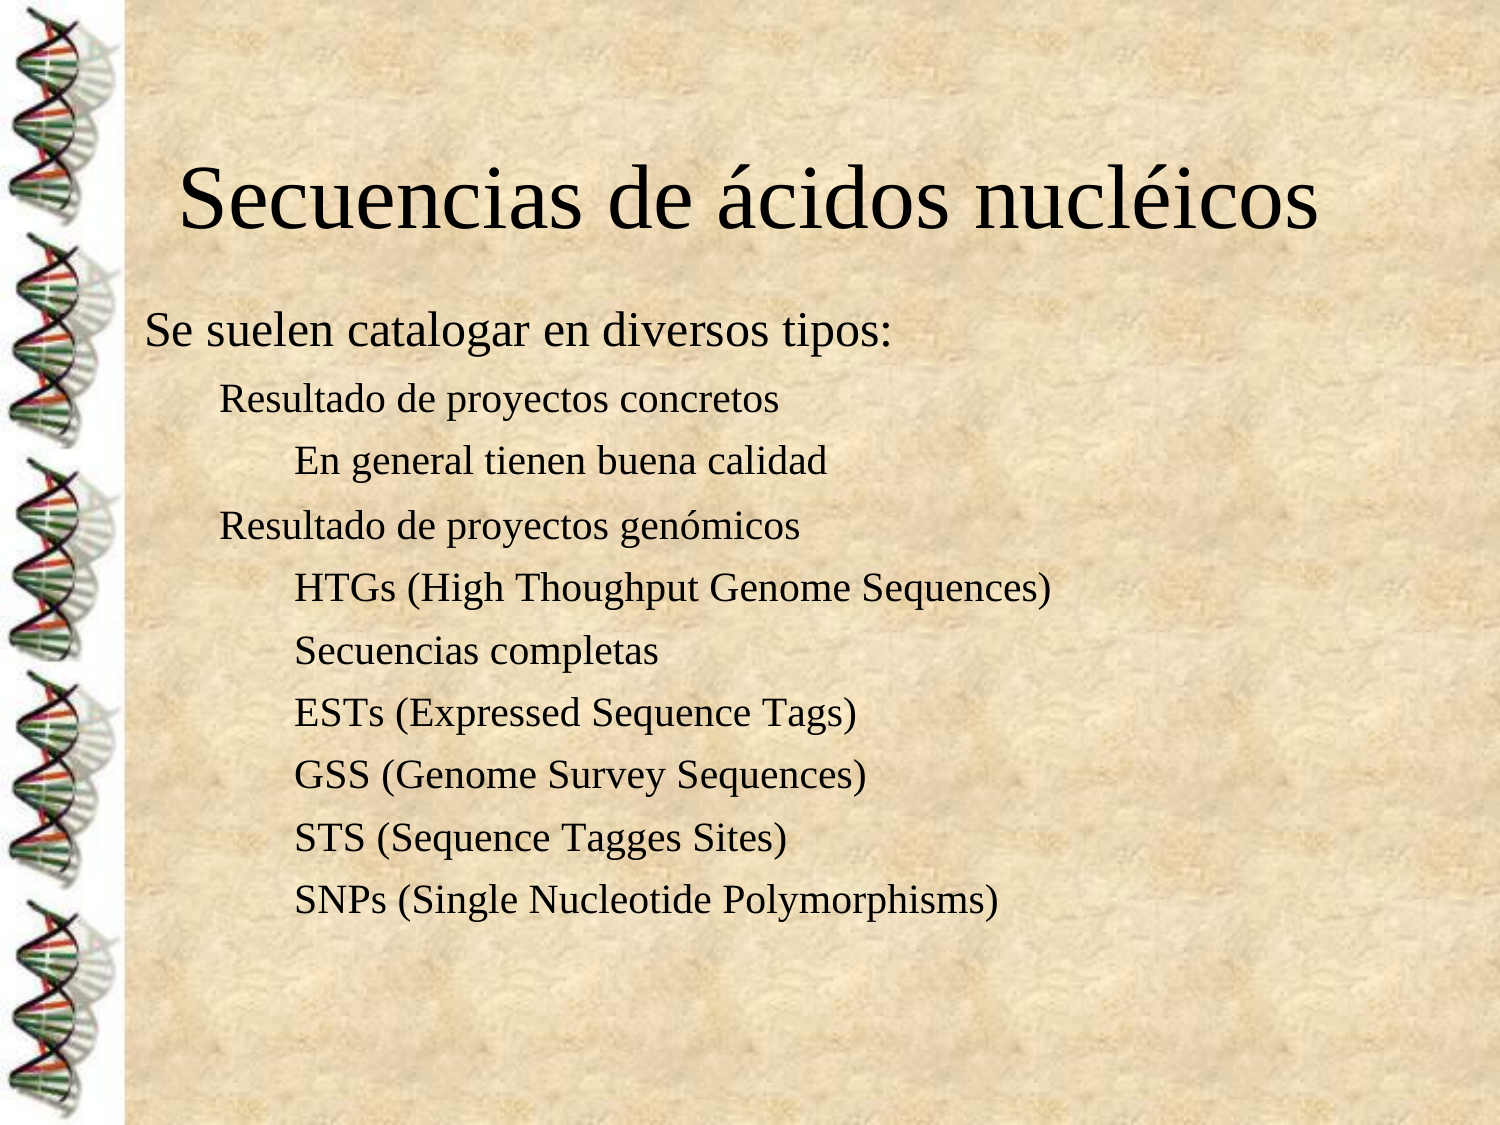

# Secuencias de ácidos nucléicos
Se suelen catalogar en diversos tipos:
Resultado de proyectos concretos
En general tienen buena calidad
Resultado de proyectos genómicos
HTGs (High Thoughput Genome Sequences)
Secuencias completas
ESTs (Expressed Sequence Tags)
GSS (Genome Survey Sequences)
STS (Sequence Tagges Sites)
SNPs (Single Nucleotide Polymorphisms)